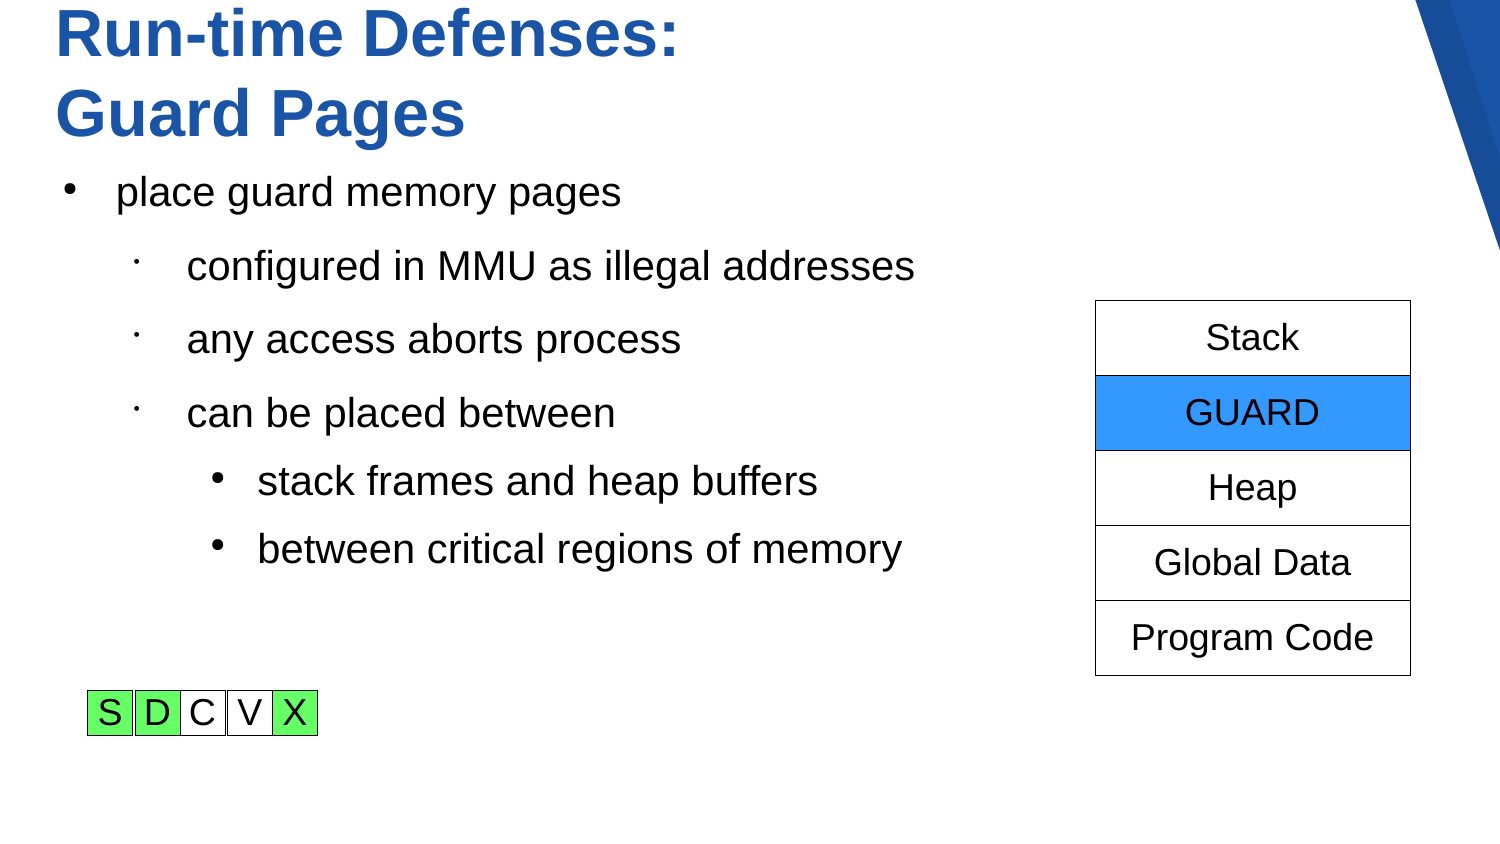

Run-time Defenses:
Guard Pages
# place guard memory pages
configured in MMU as illegal addresses
any access aborts process
can be placed between
stack frames and heap buffers
between critical regions of memory
Stack
GUARD
Heap
Global Data
Program Code
S
D
C
V
X